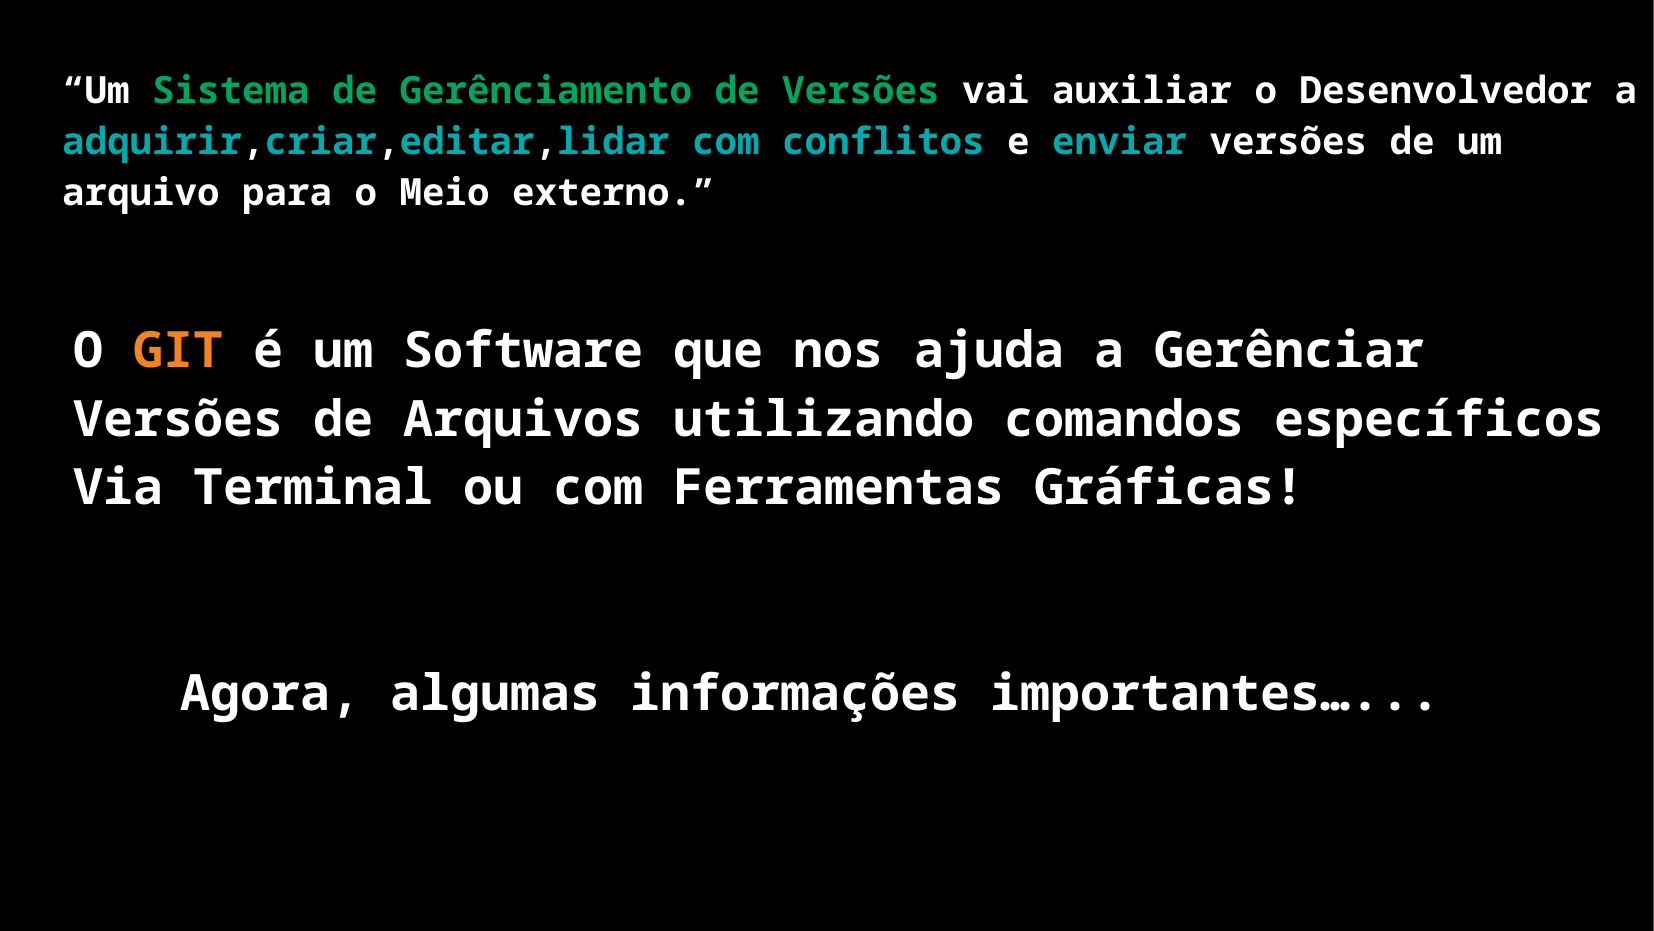

“Um Sistema de Gerênciamento de Versões vai auxiliar o Desenvolvedor a
adquirir,criar,editar,lidar com conflitos e enviar versões de um
arquivo para o Meio externo.”
O GIT é um Software que nos ajuda a Gerênciar
Versões de Arquivos utilizando comandos específicos
Via Terminal ou com Ferramentas Gráficas!
Agora, algumas informações importantes…...